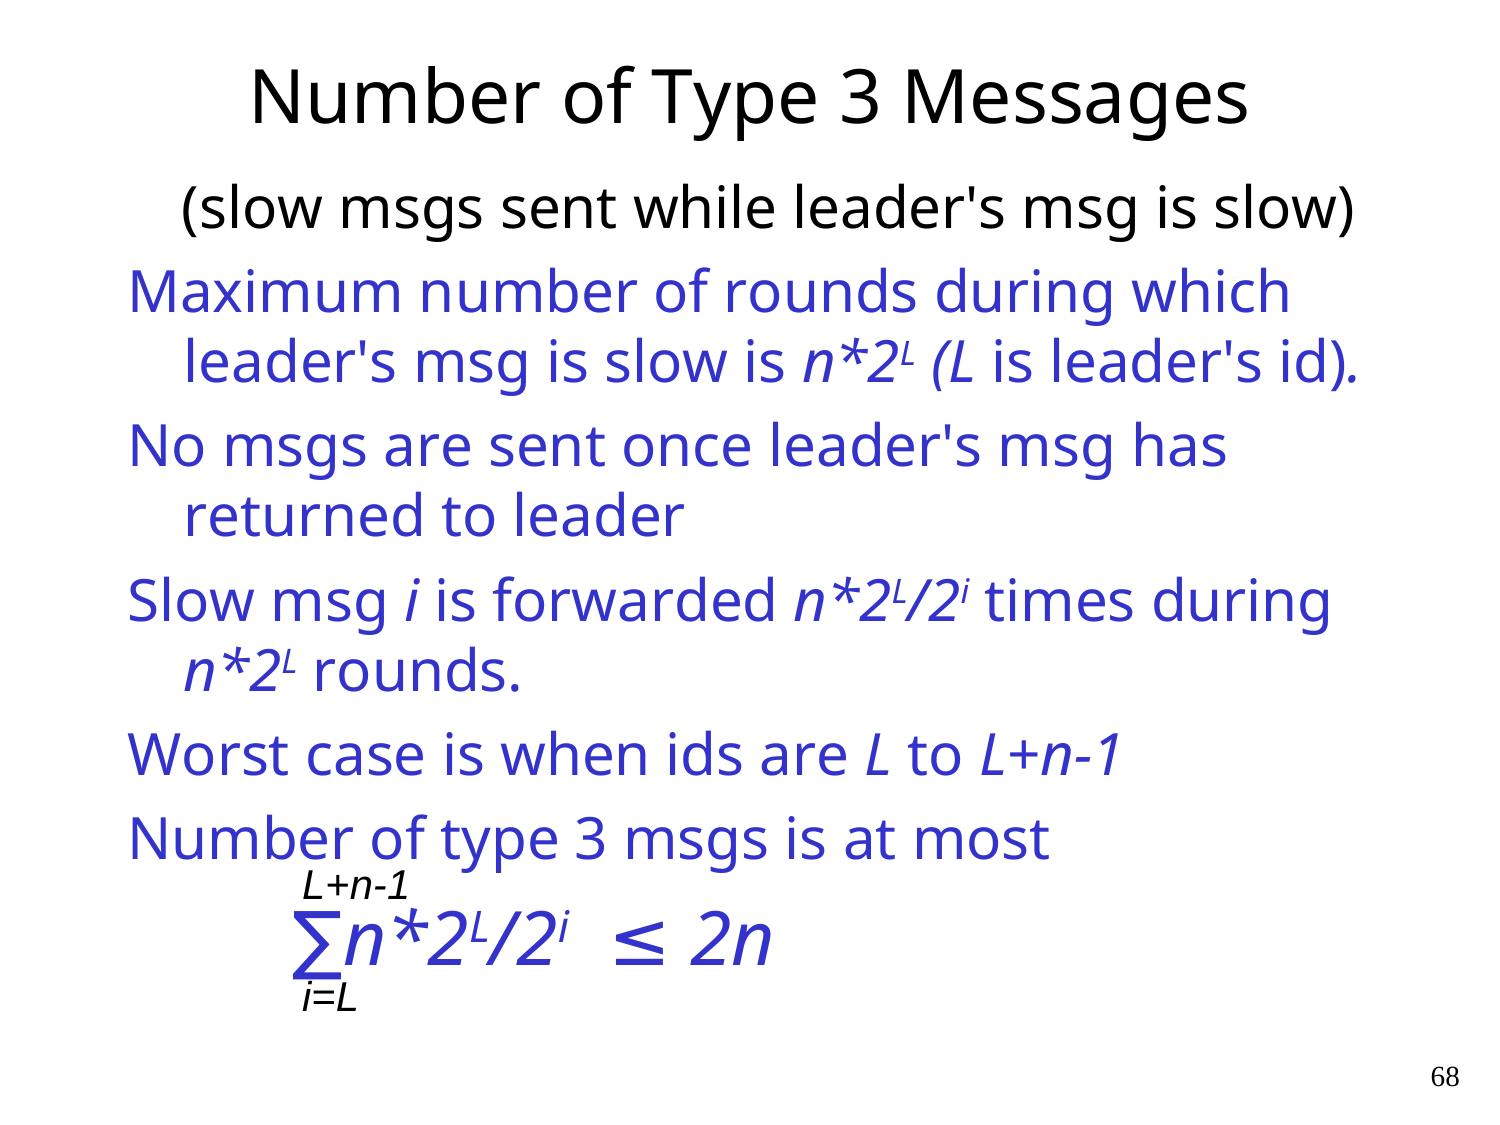

# Number of Type 3 Messages
(slow msgs sent while leader's msg is slow)
Maximum number of rounds during which leader's msg is slow is n*2L (L is leader's id).
No msgs are sent once leader's msg has returned to leader
Slow msg i is forwarded n*2L/2i times during n*2L rounds.
Worst case is when ids are L to L+n-1
Number of type 3 msgs is at most
		 ∑n*2L/2i ≤ 2n
L+n-1
i=L